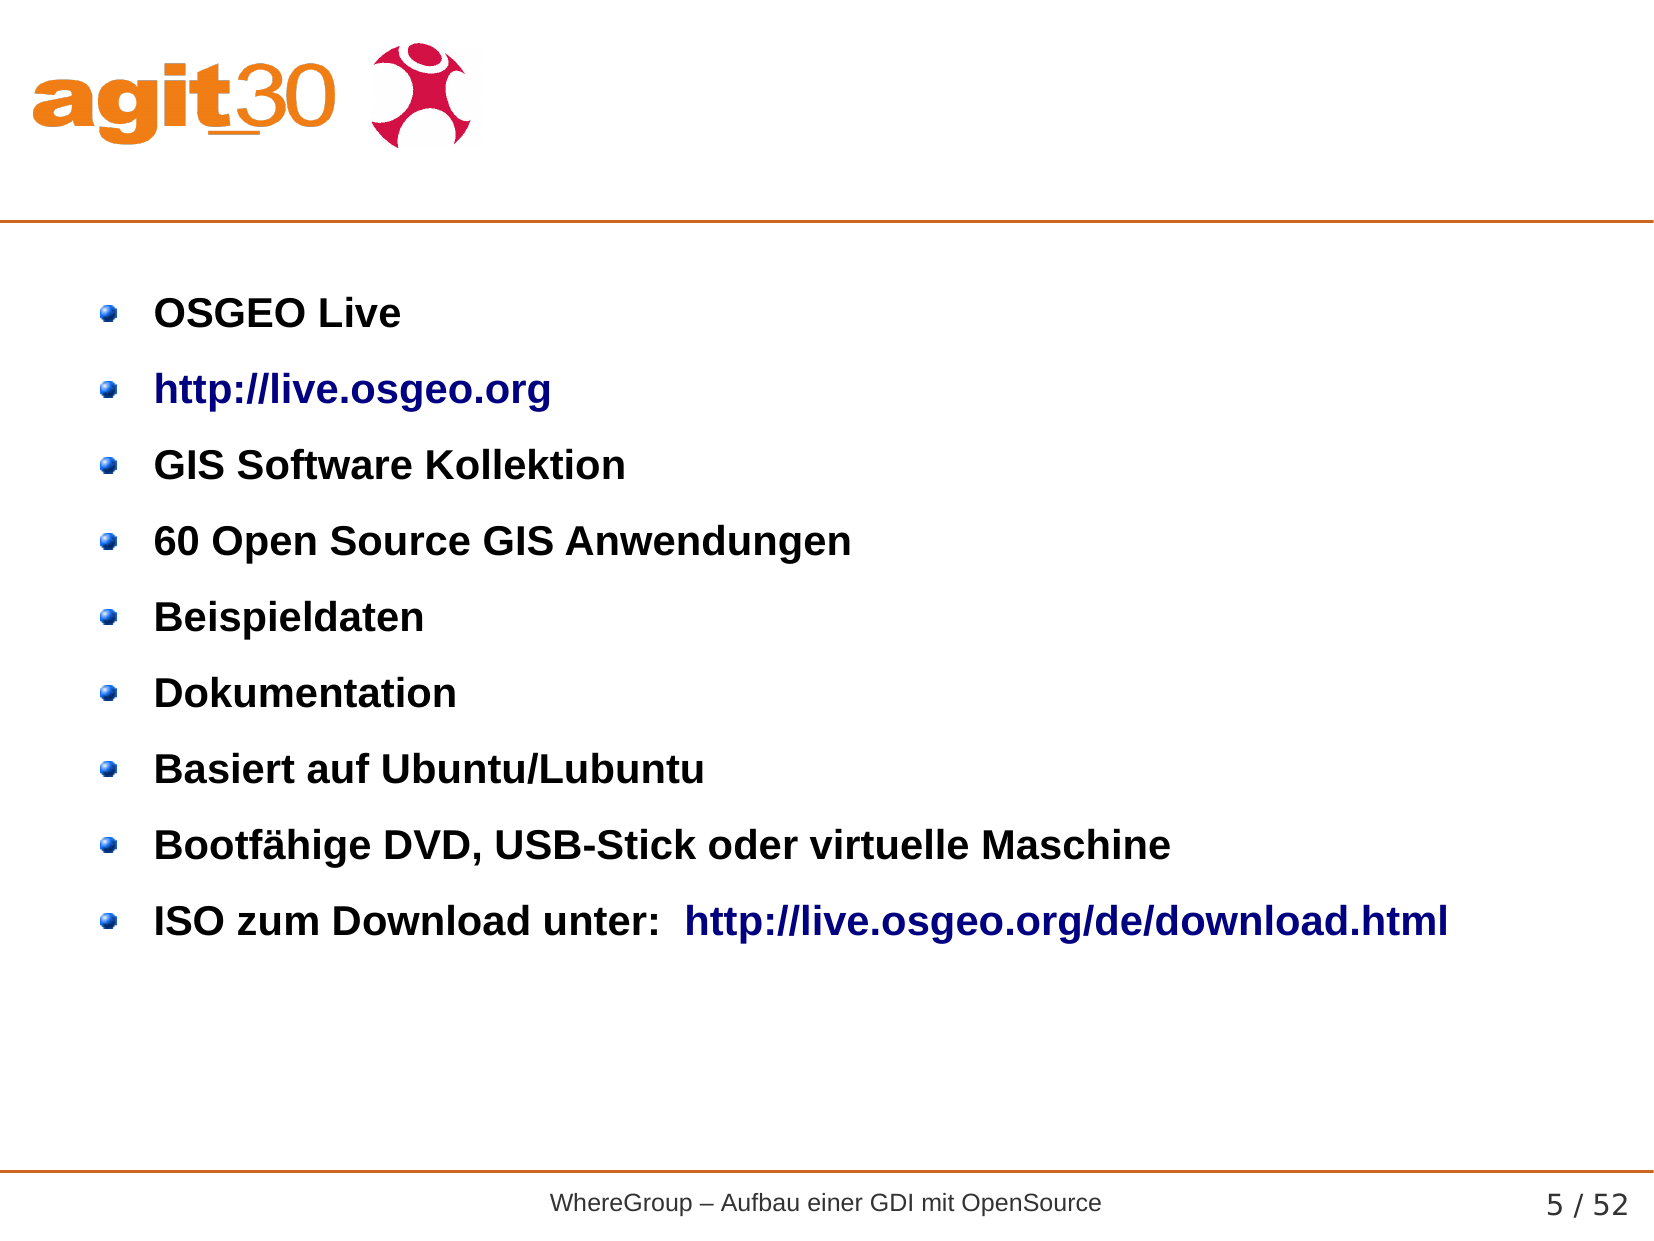

#
OSGEO Live
http://live.osgeo.org
GIS Software Kollektion
60 Open Source GIS Anwendungen
Beispieldaten
Dokumentation
Basiert auf Ubuntu/Lubuntu
Bootfähige DVD, USB-Stick oder virtuelle Maschine
ISO zum Download unter: http://live.osgeo.org/de/download.html